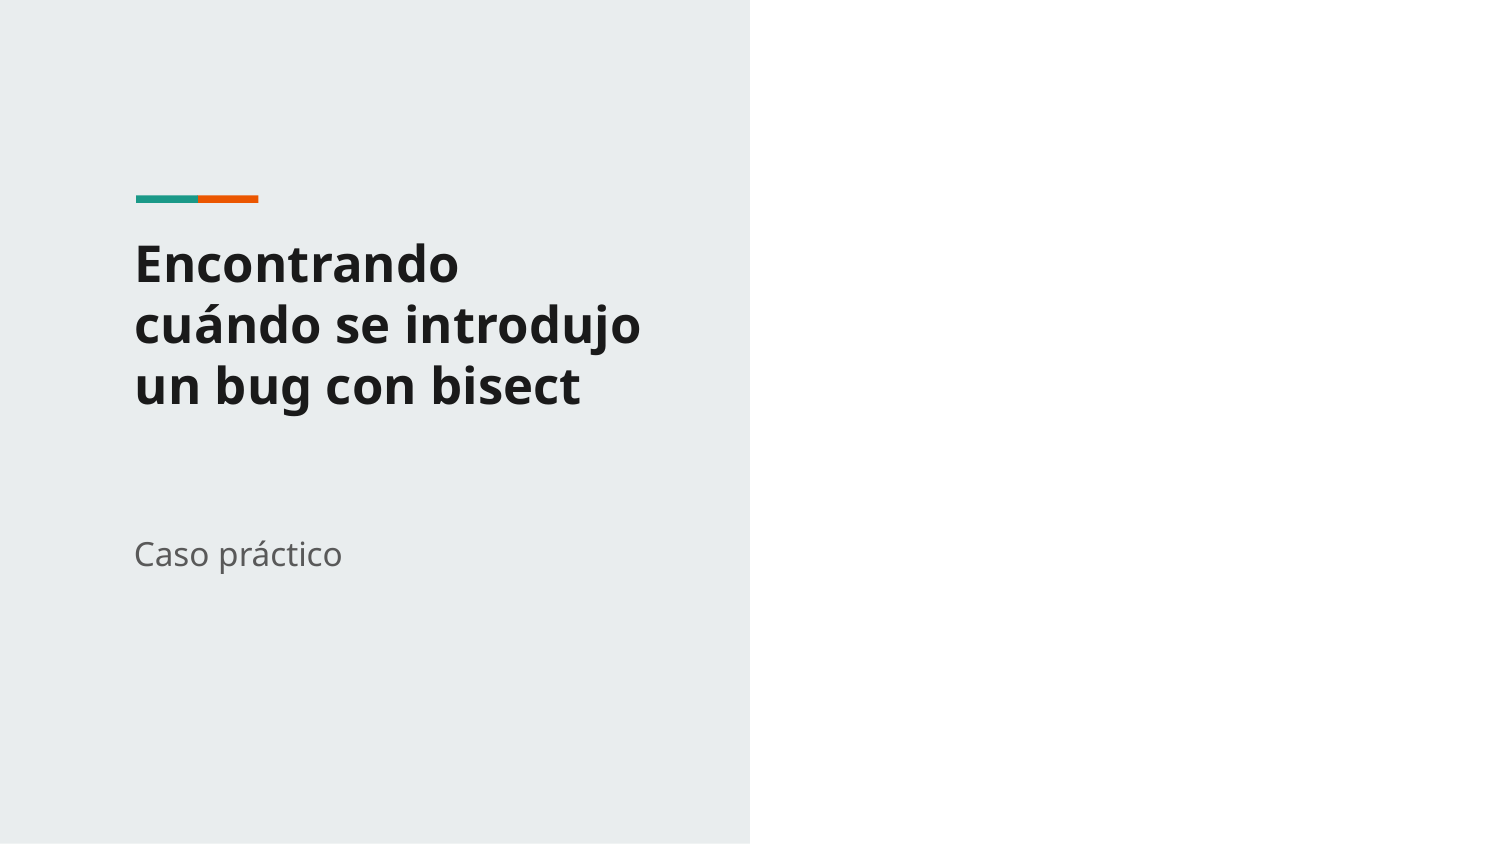

# Encontrando cuándo se introdujo un bug con bisect
Caso práctico